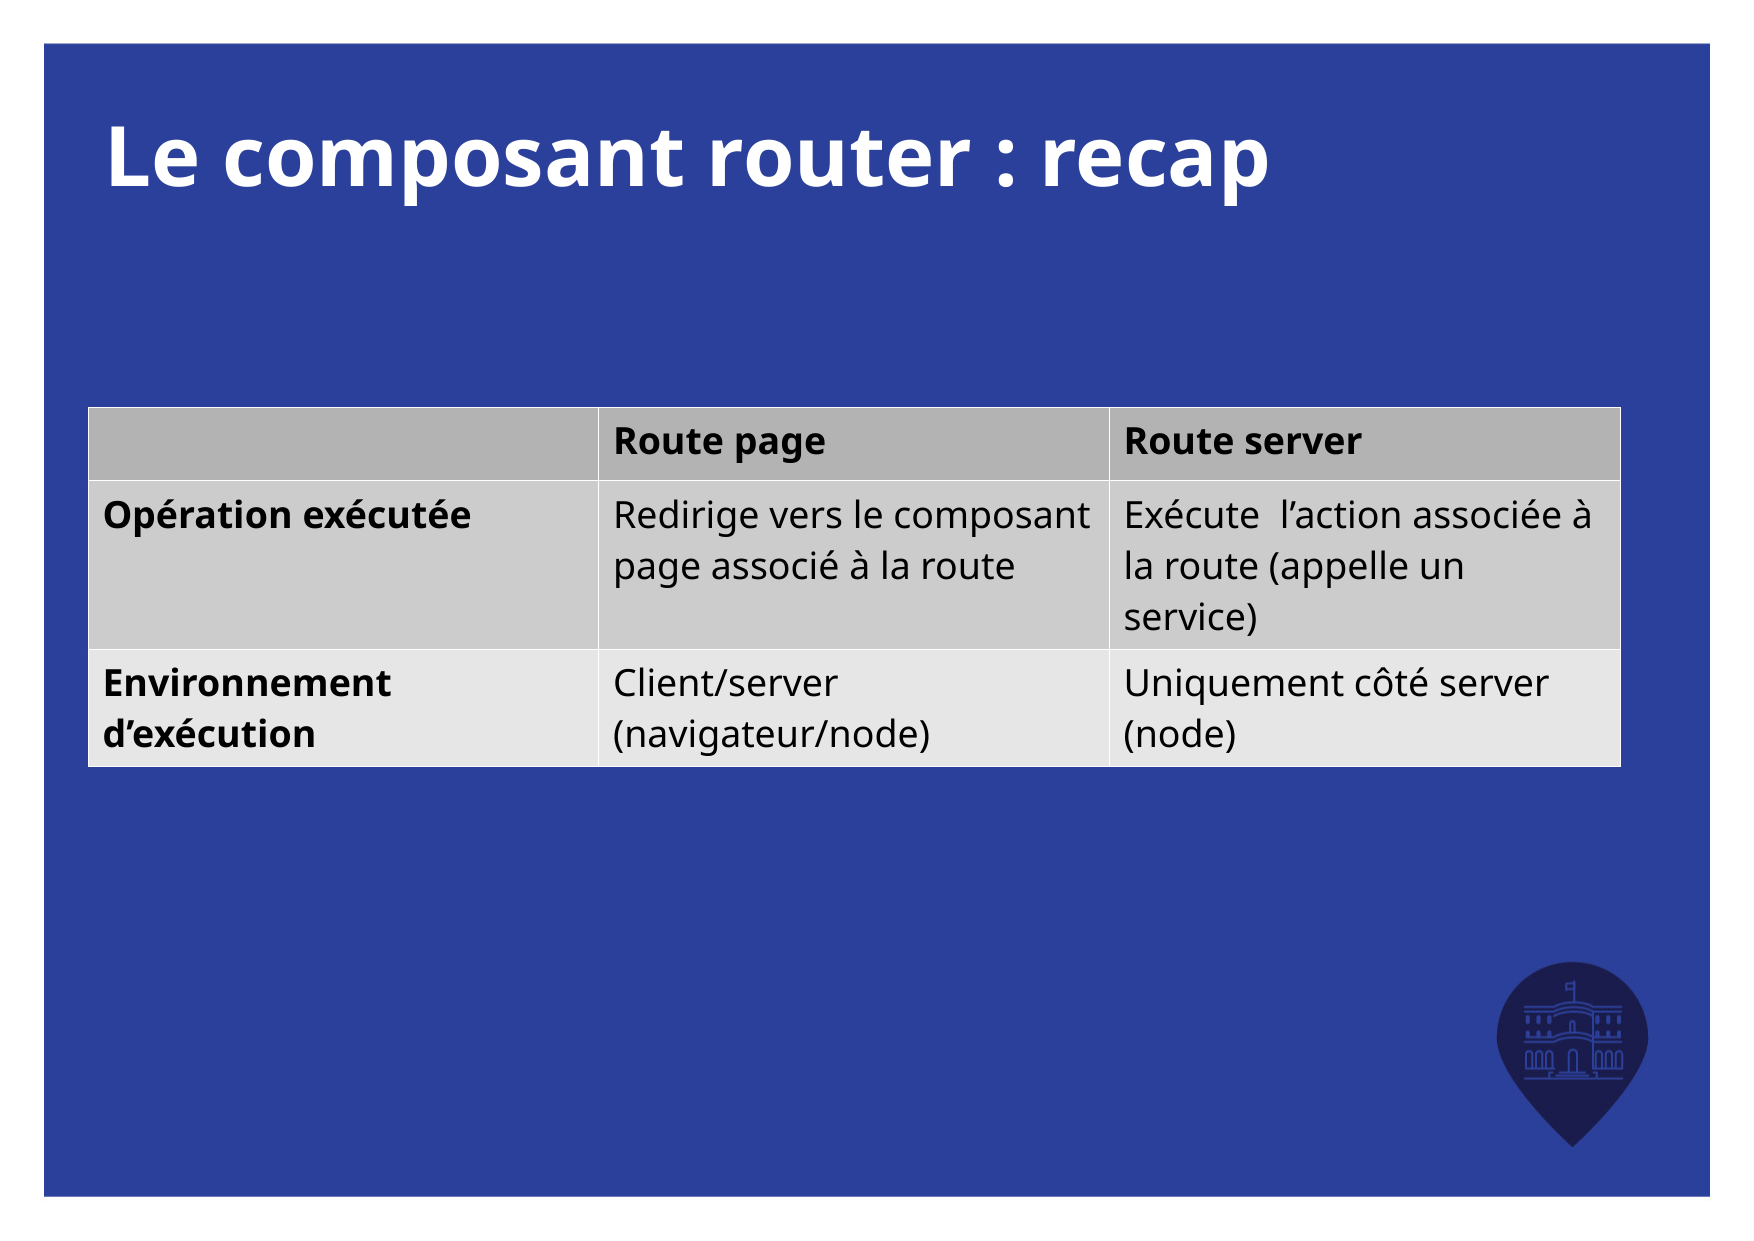

# Le composant router : recap
| | Route page | Route server |
| --- | --- | --- |
| Opération exécutée | Redirige vers le composant page associé à la route | Exécute l’action associée à la route (appelle un service) |
| Environnement d’exécution | Client/server (navigateur/node) | Uniquement côté server (node) |